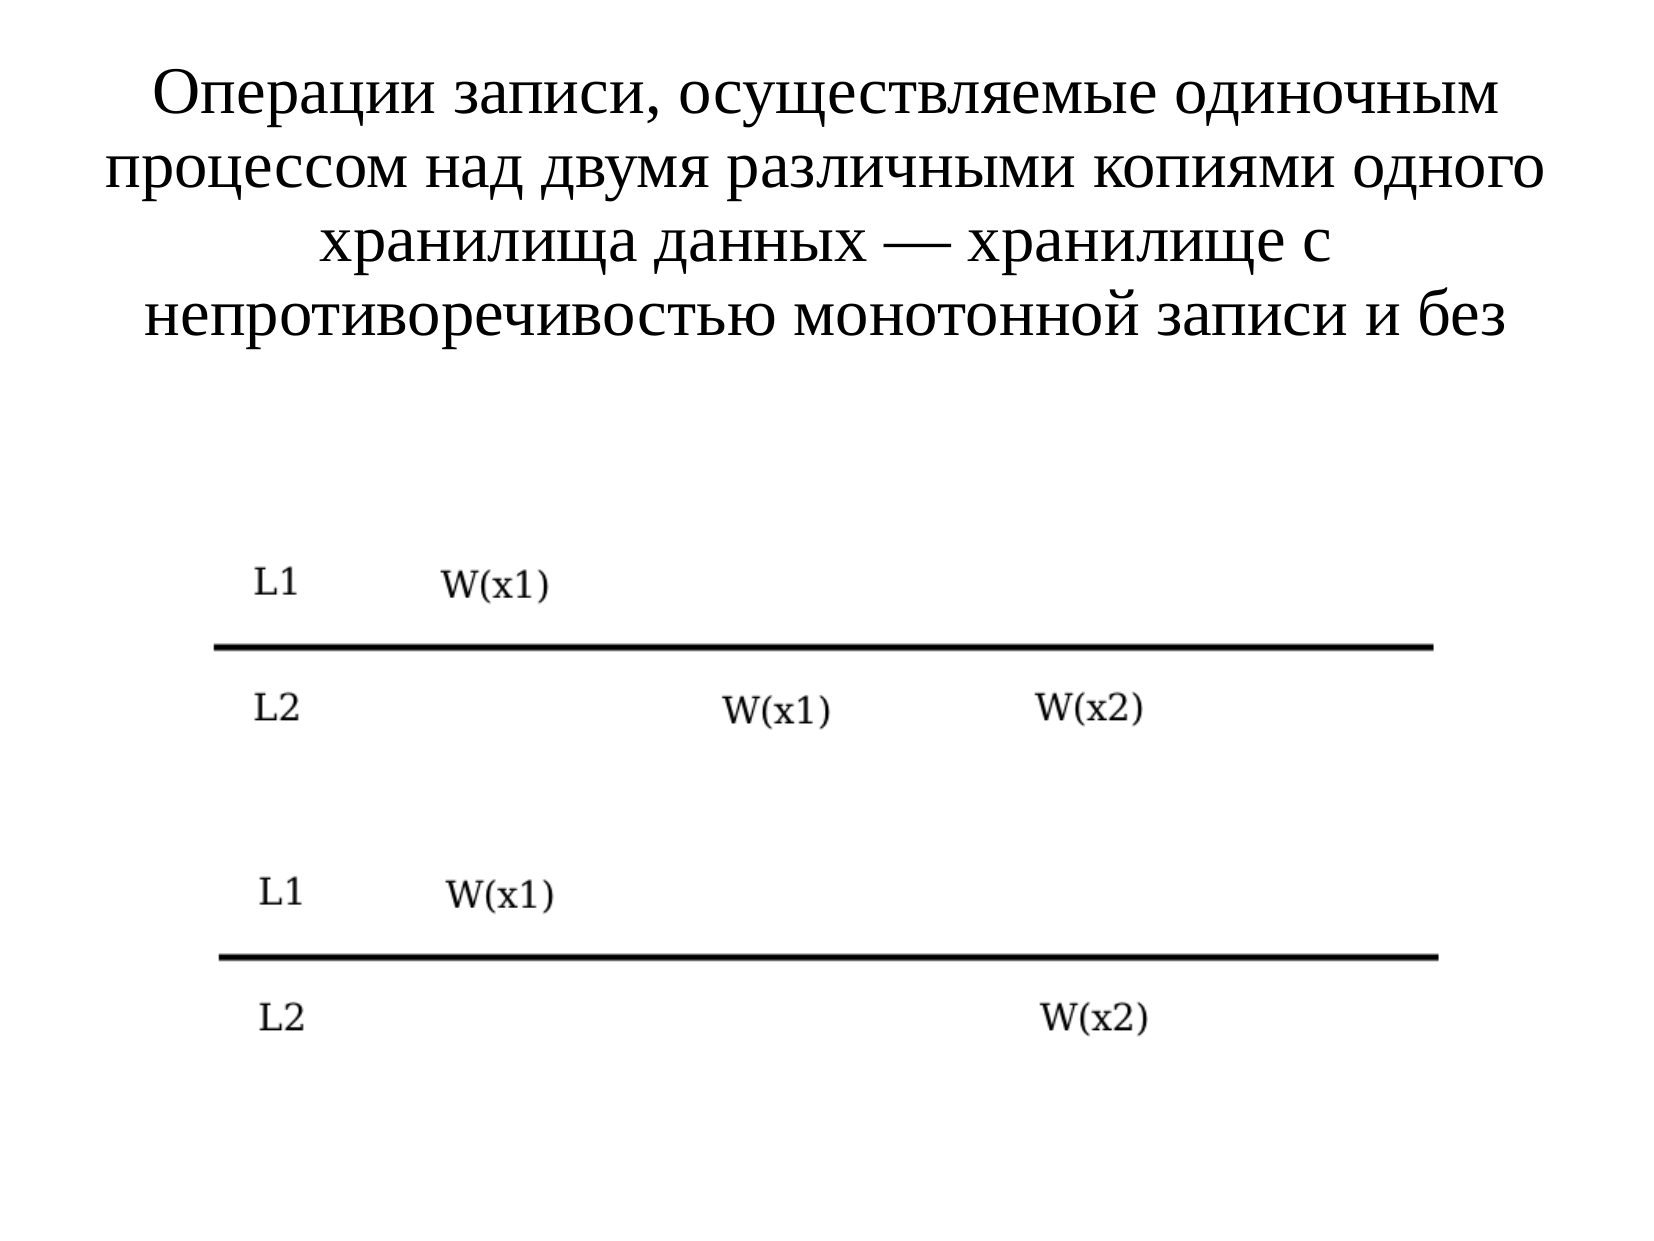

# Операции записи, осуществляемые одиночным процессом над двумя различными копиями одного хранилища данных — хранилище с непротиворечивостью монотонной записи и без